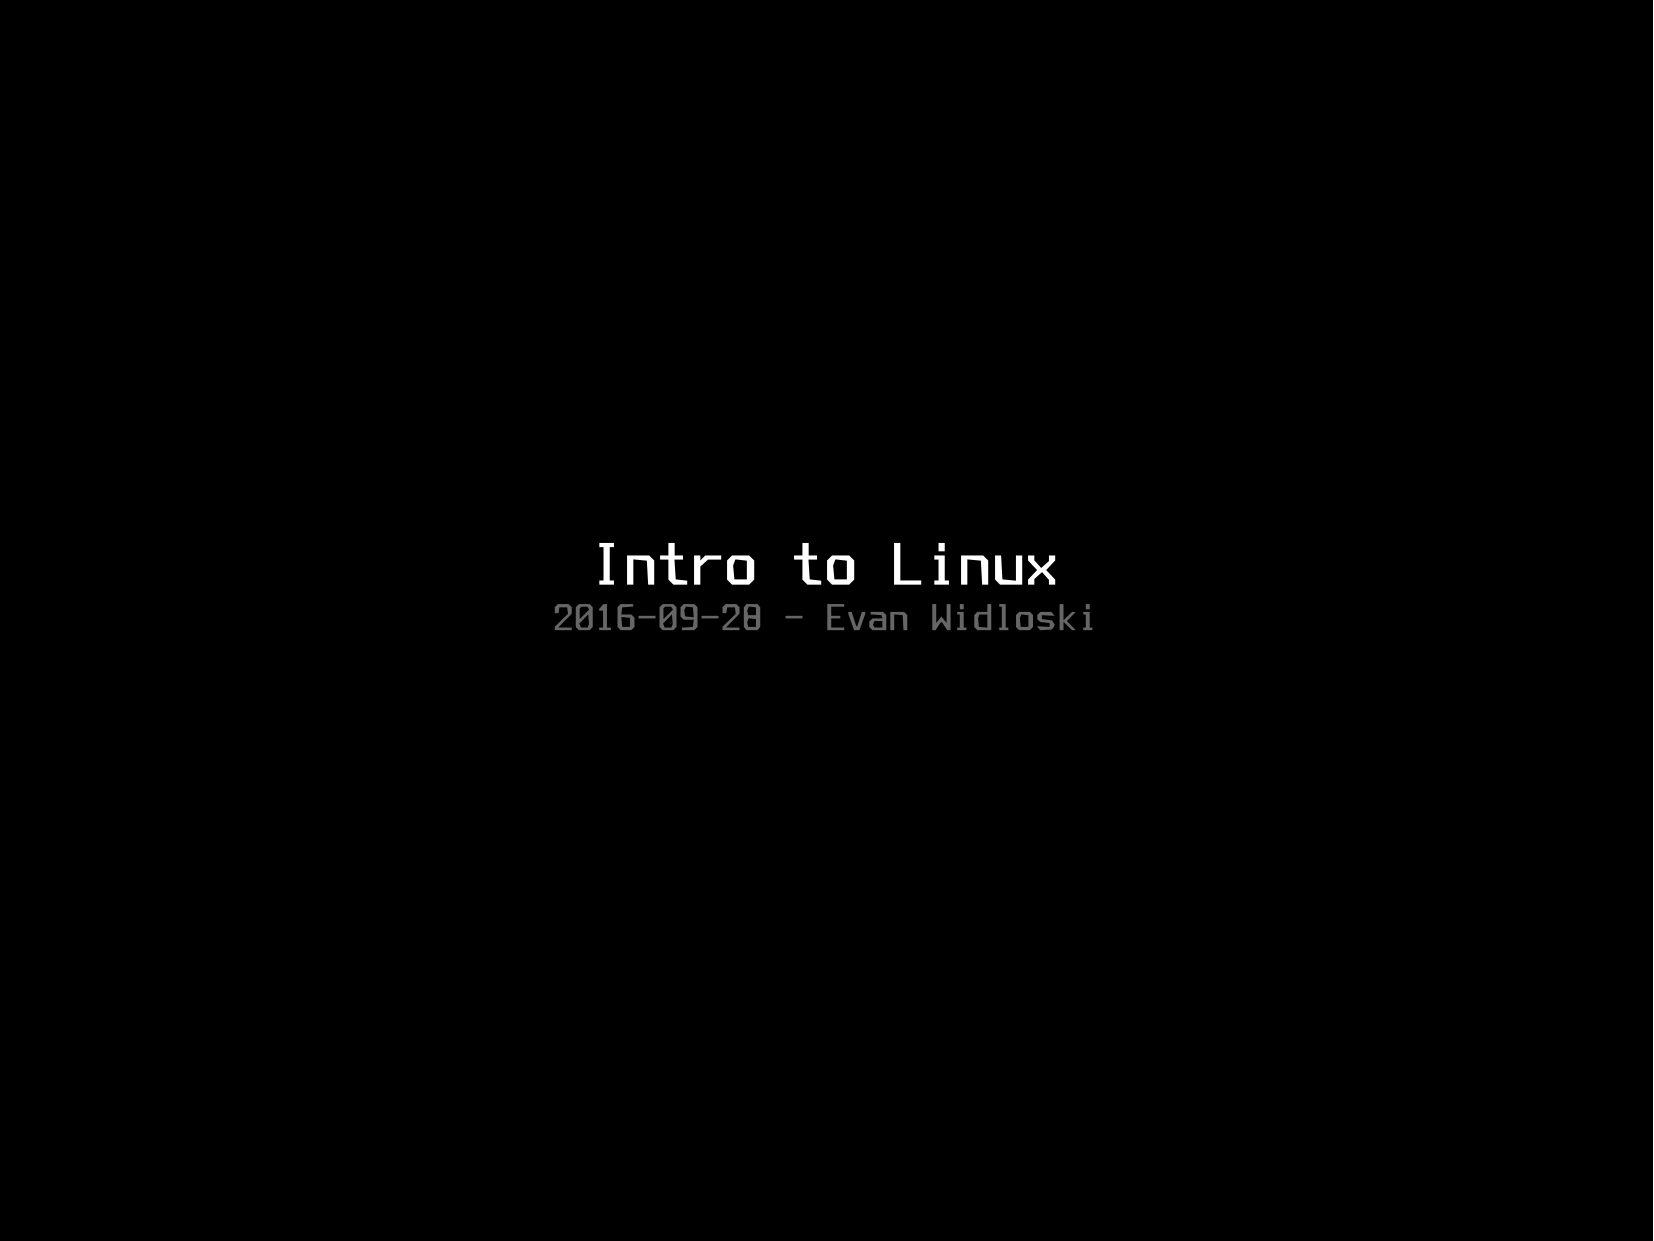

# Intro to Linux
2016-09-28 - Evan Widloski